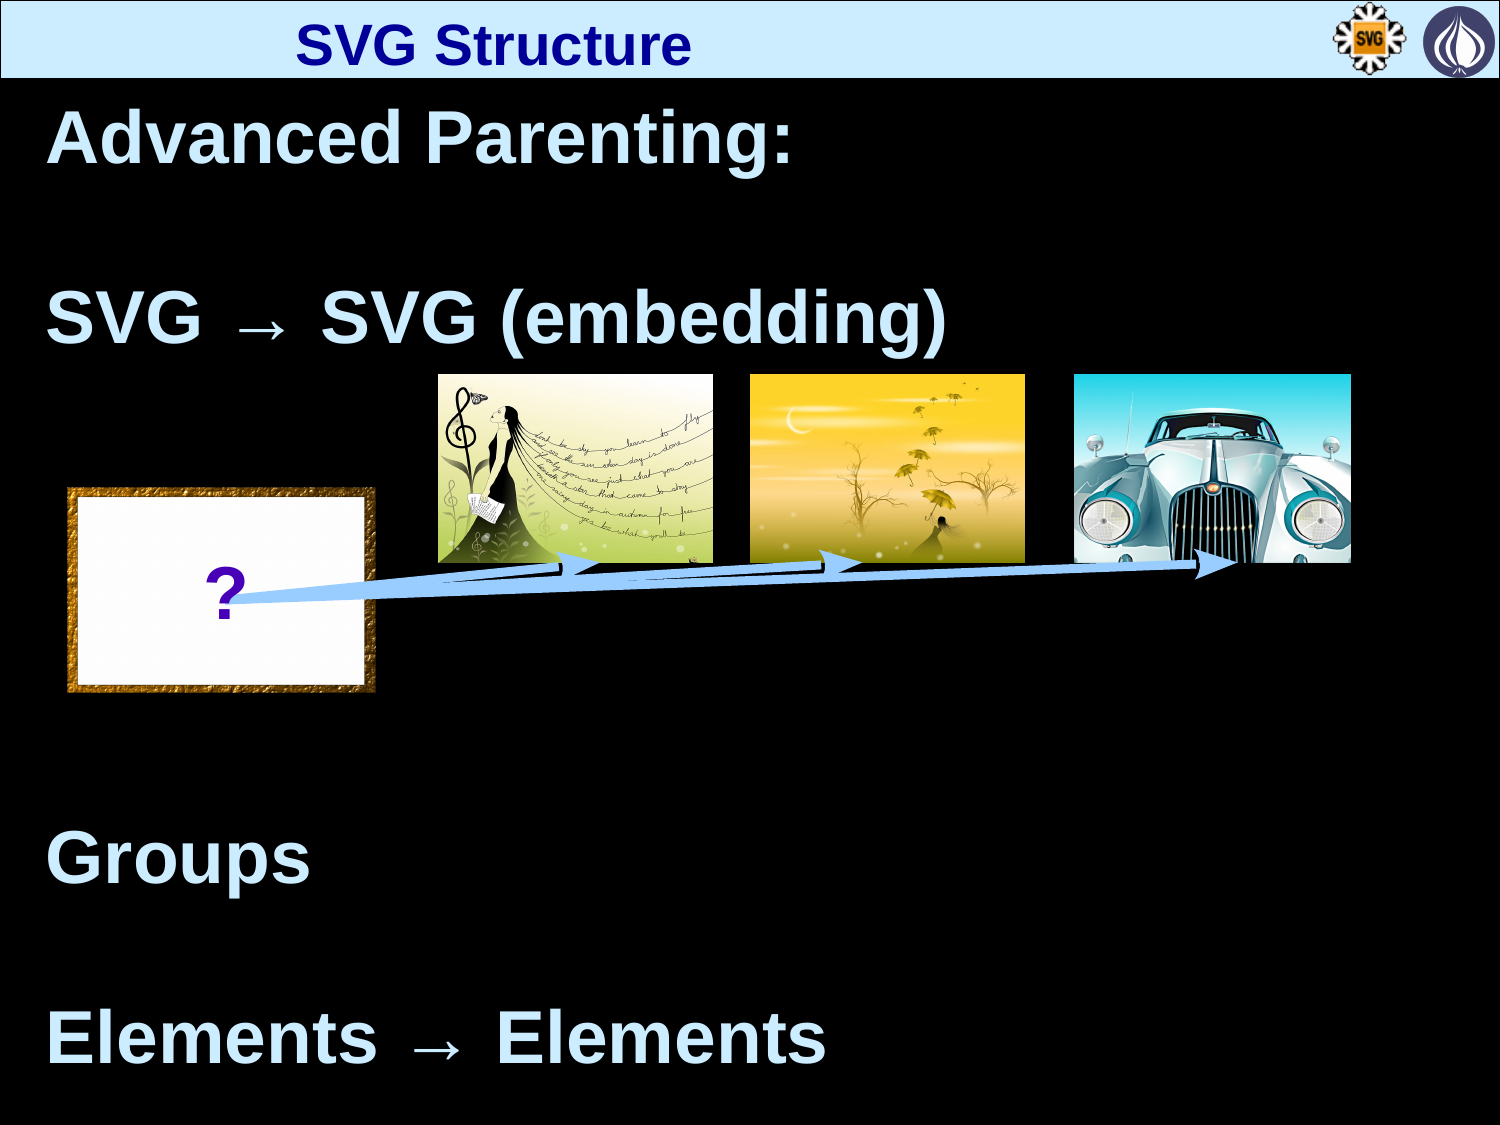

SVG Structure
Advanced Parenting:
SVG → SVG (embedding)
Groups
Elements → Elements
?